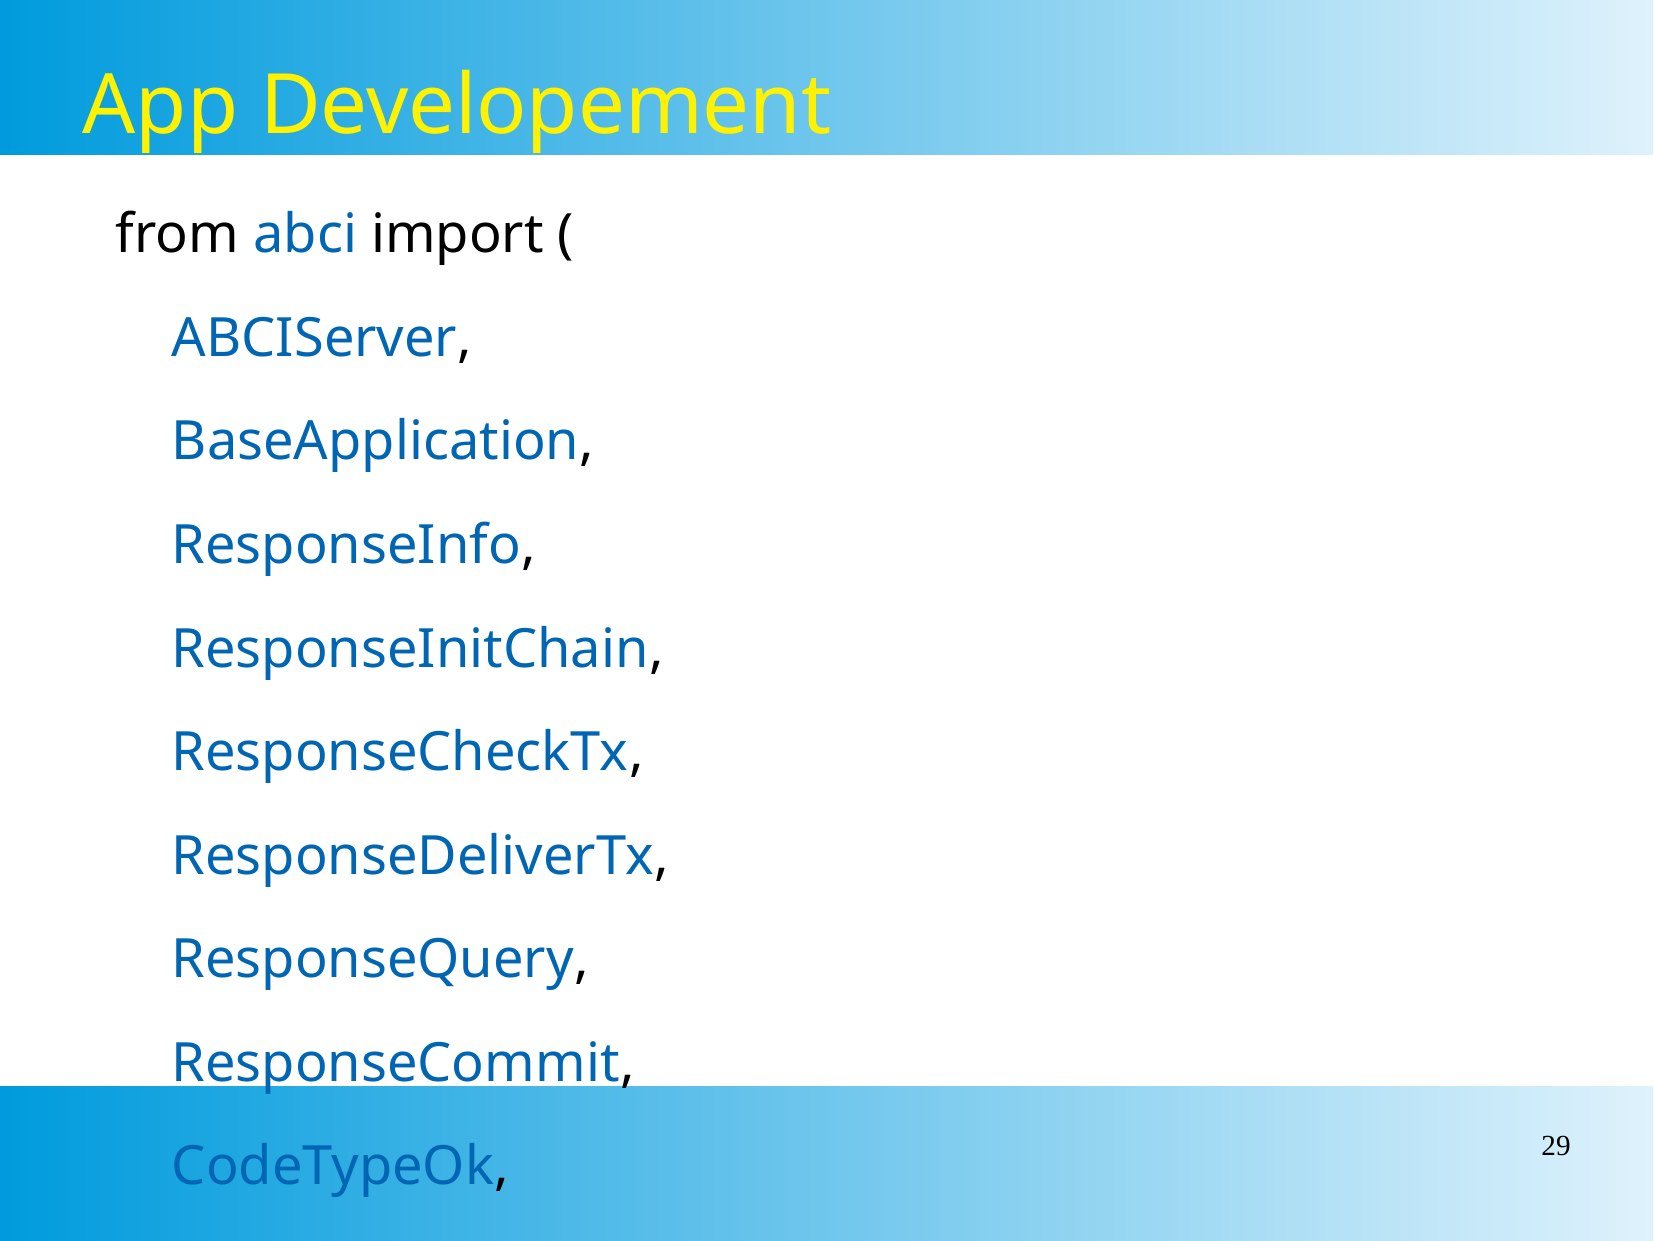

# App Developement
from abci import (
 ABCIServer,
 BaseApplication,
 ResponseInfo,
 ResponseInitChain,
 ResponseCheckTx,
 ResponseDeliverTx,
 ResponseQuery,
 ResponseCommit,
 CodeTypeOk,
)
29